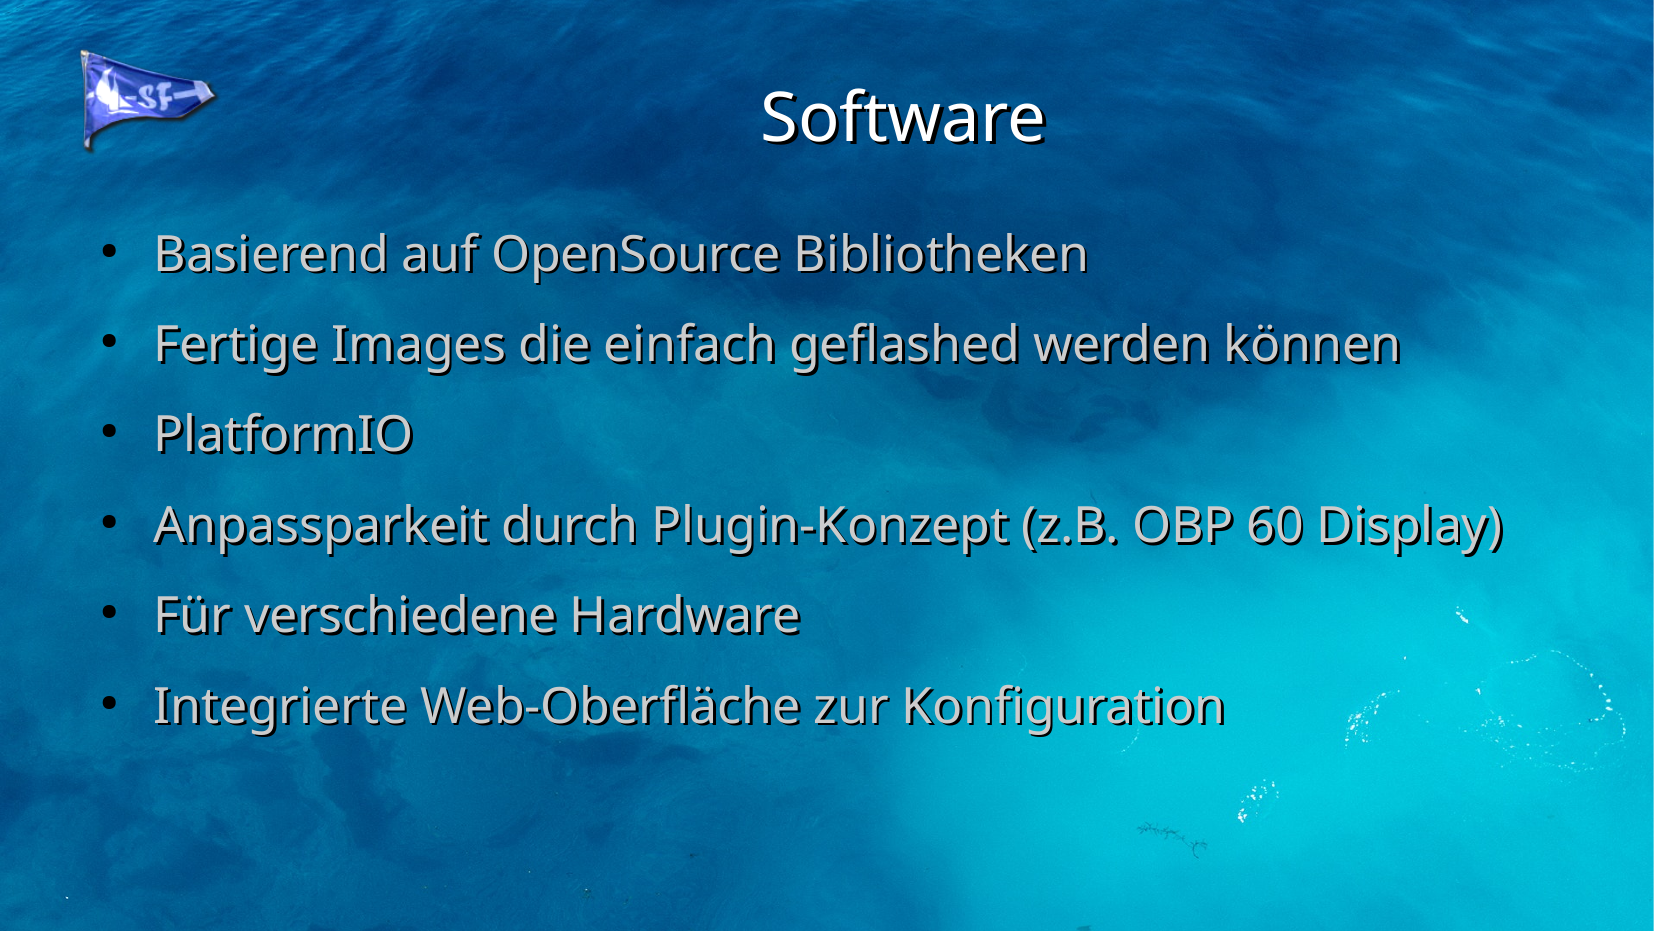

# Software
Basierend auf OpenSource Bibliotheken
Fertige Images die einfach geflashed werden können
PlatformIO
Anpassparkeit durch Plugin-Konzept (z.B. OBP 60 Display)
Für verschiedene Hardware
Integrierte Web-Oberfläche zur Konfiguration